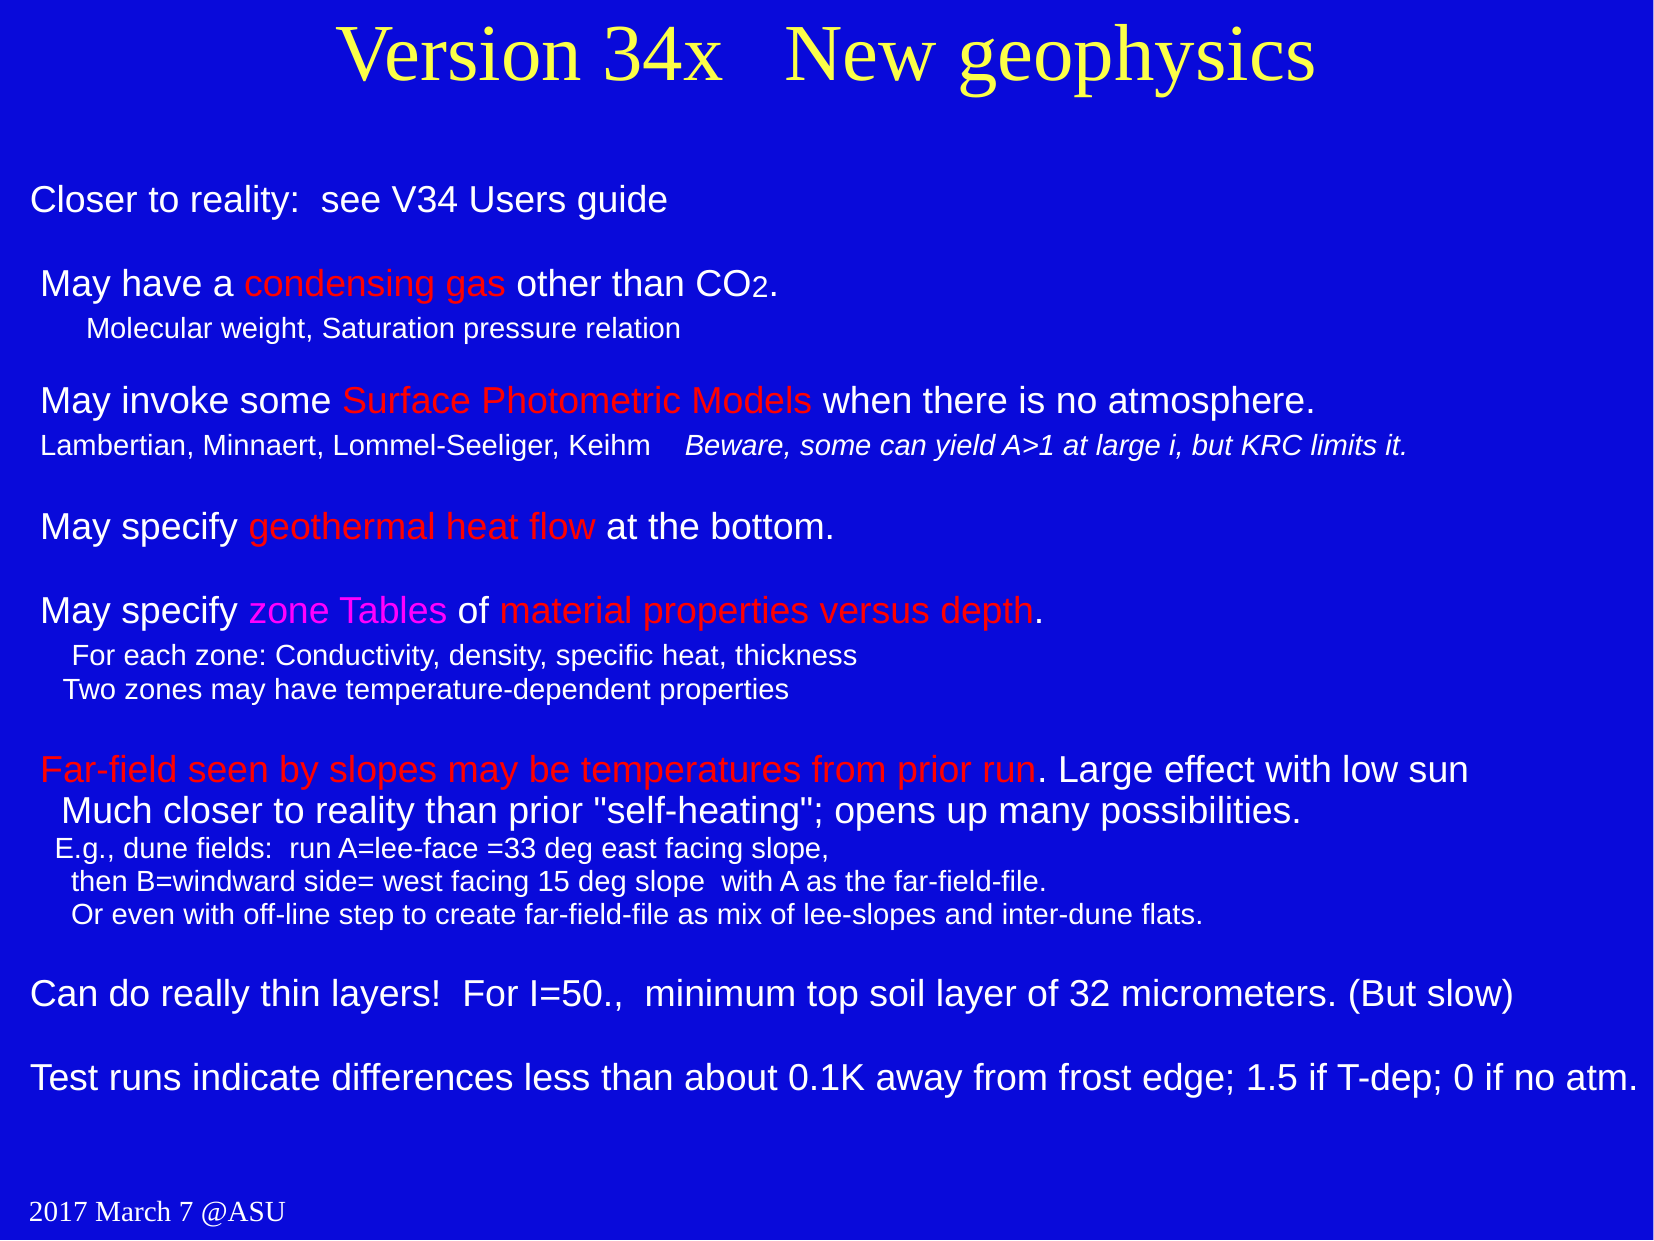

# Version 34x New geophysics
Closer to reality: see V34 Users guide
 May have a condensing gas other than CO2.
 Molecular weight, Saturation pressure relation
 May invoke some Surface Photometric Models when there is no atmosphere.
 Lambertian, Minnaert, Lommel-Seeliger, Keihm Beware, some can yield A>1 at large i, but KRC limits it.
 May specify geothermal heat flow at the bottom.
 May specify zone Tables of material properties versus depth.
 For each zone: Conductivity, density, specific heat, thickness
 Two zones may have temperature-dependent properties
 Far-field seen by slopes may be temperatures from prior run. Large effect with low sun
 Much closer to reality than prior "self-heating"; opens up many possibilities.
 E.g., dune fields: run A=lee-face =33 deg east facing slope,
 then B=windward side= west facing 15 deg slope with A as the far-field-file.
 Or even with off-line step to create far-field-file as mix of lee-slopes and inter-dune flats.
Can do really thin layers! For I=50., minimum top soil layer of 32 micrometers. (But slow)
Test runs indicate differences less than about 0.1K away from frost edge; 1.5 if T-dep; 0 if no atm.